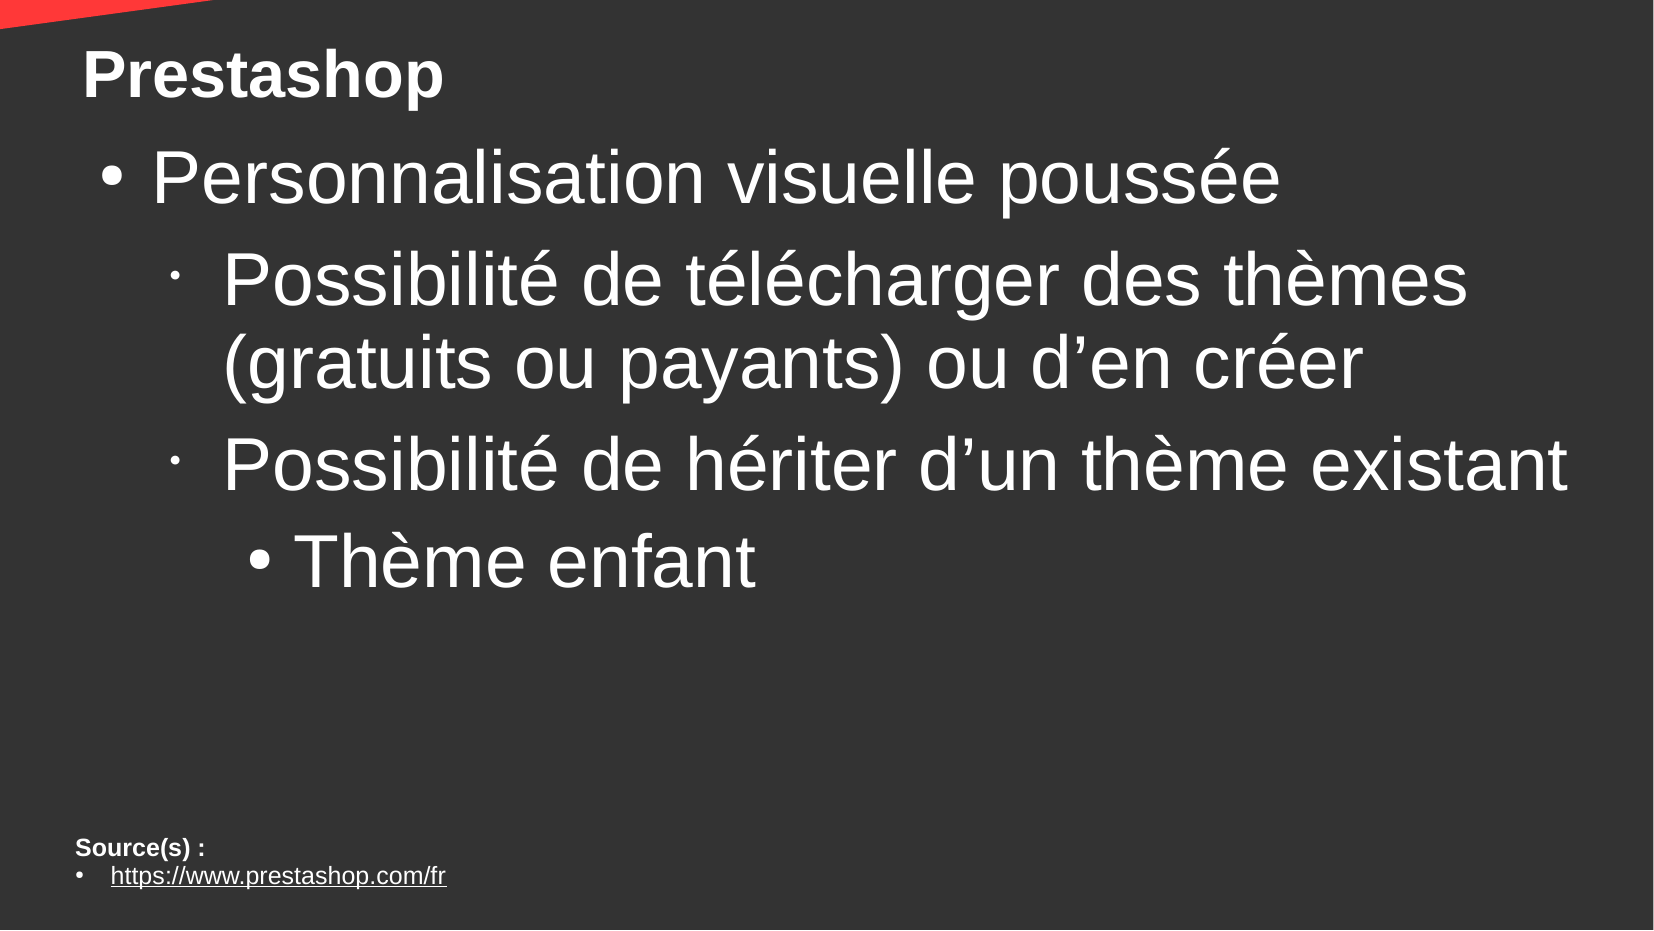

# Prestashop
Personnalisation visuelle poussée
Possibilité de télécharger des thèmes (gratuits ou payants) ou d’en créer
Possibilité de hériter d’un thème existant
Thème enfant
Source(s) :
https://www.prestashop.com/fr